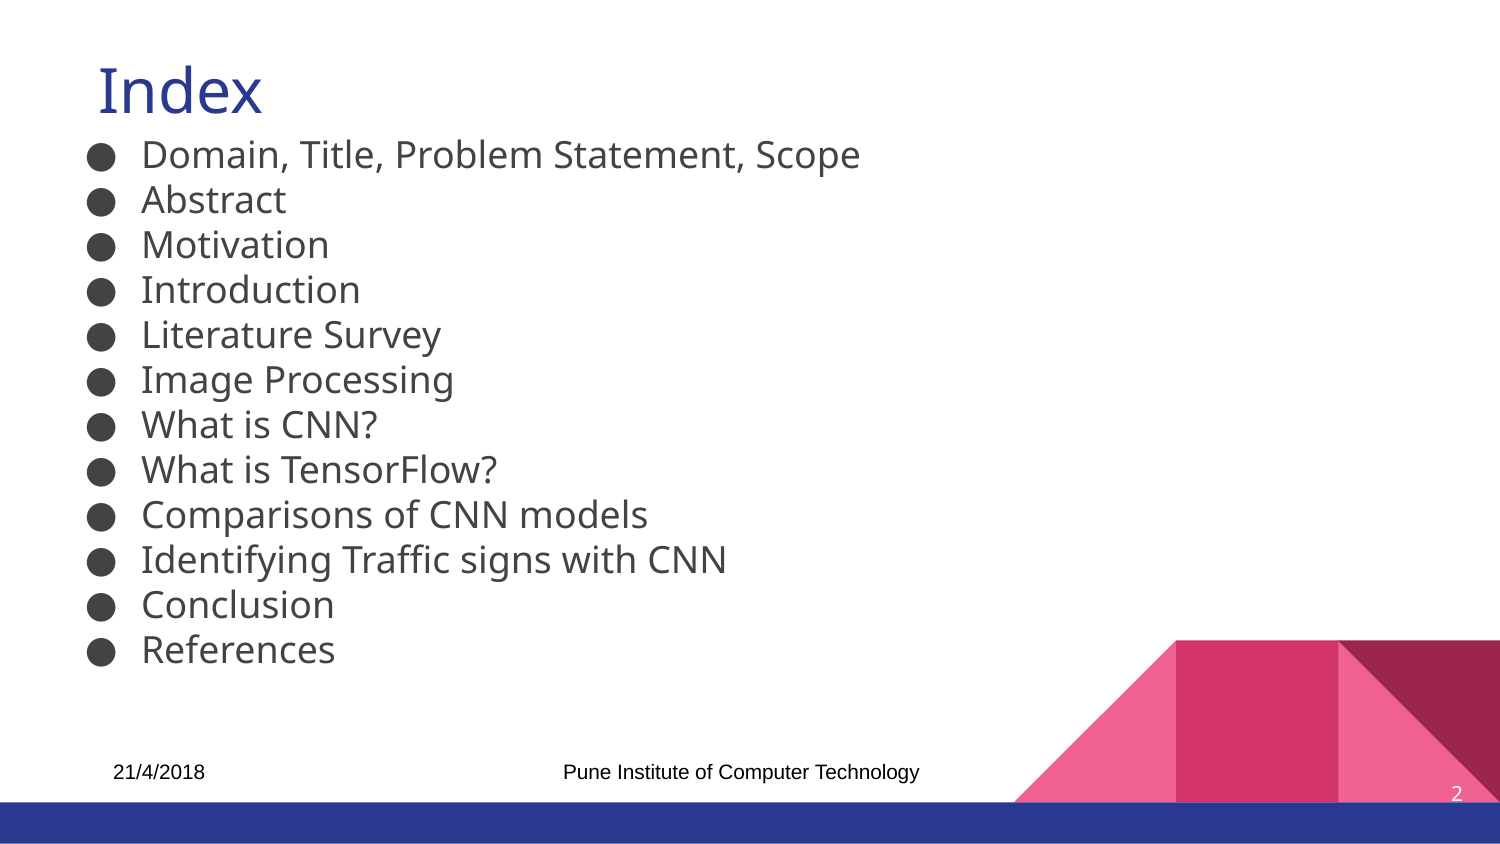

# Index
Domain, Title, Problem Statement, Scope
Abstract
Motivation
Introduction
Literature Survey
Image Processing
What is CNN?
What is TensorFlow?
Comparisons of CNN models
Identifying Traffic signs with CNN
Conclusion
References